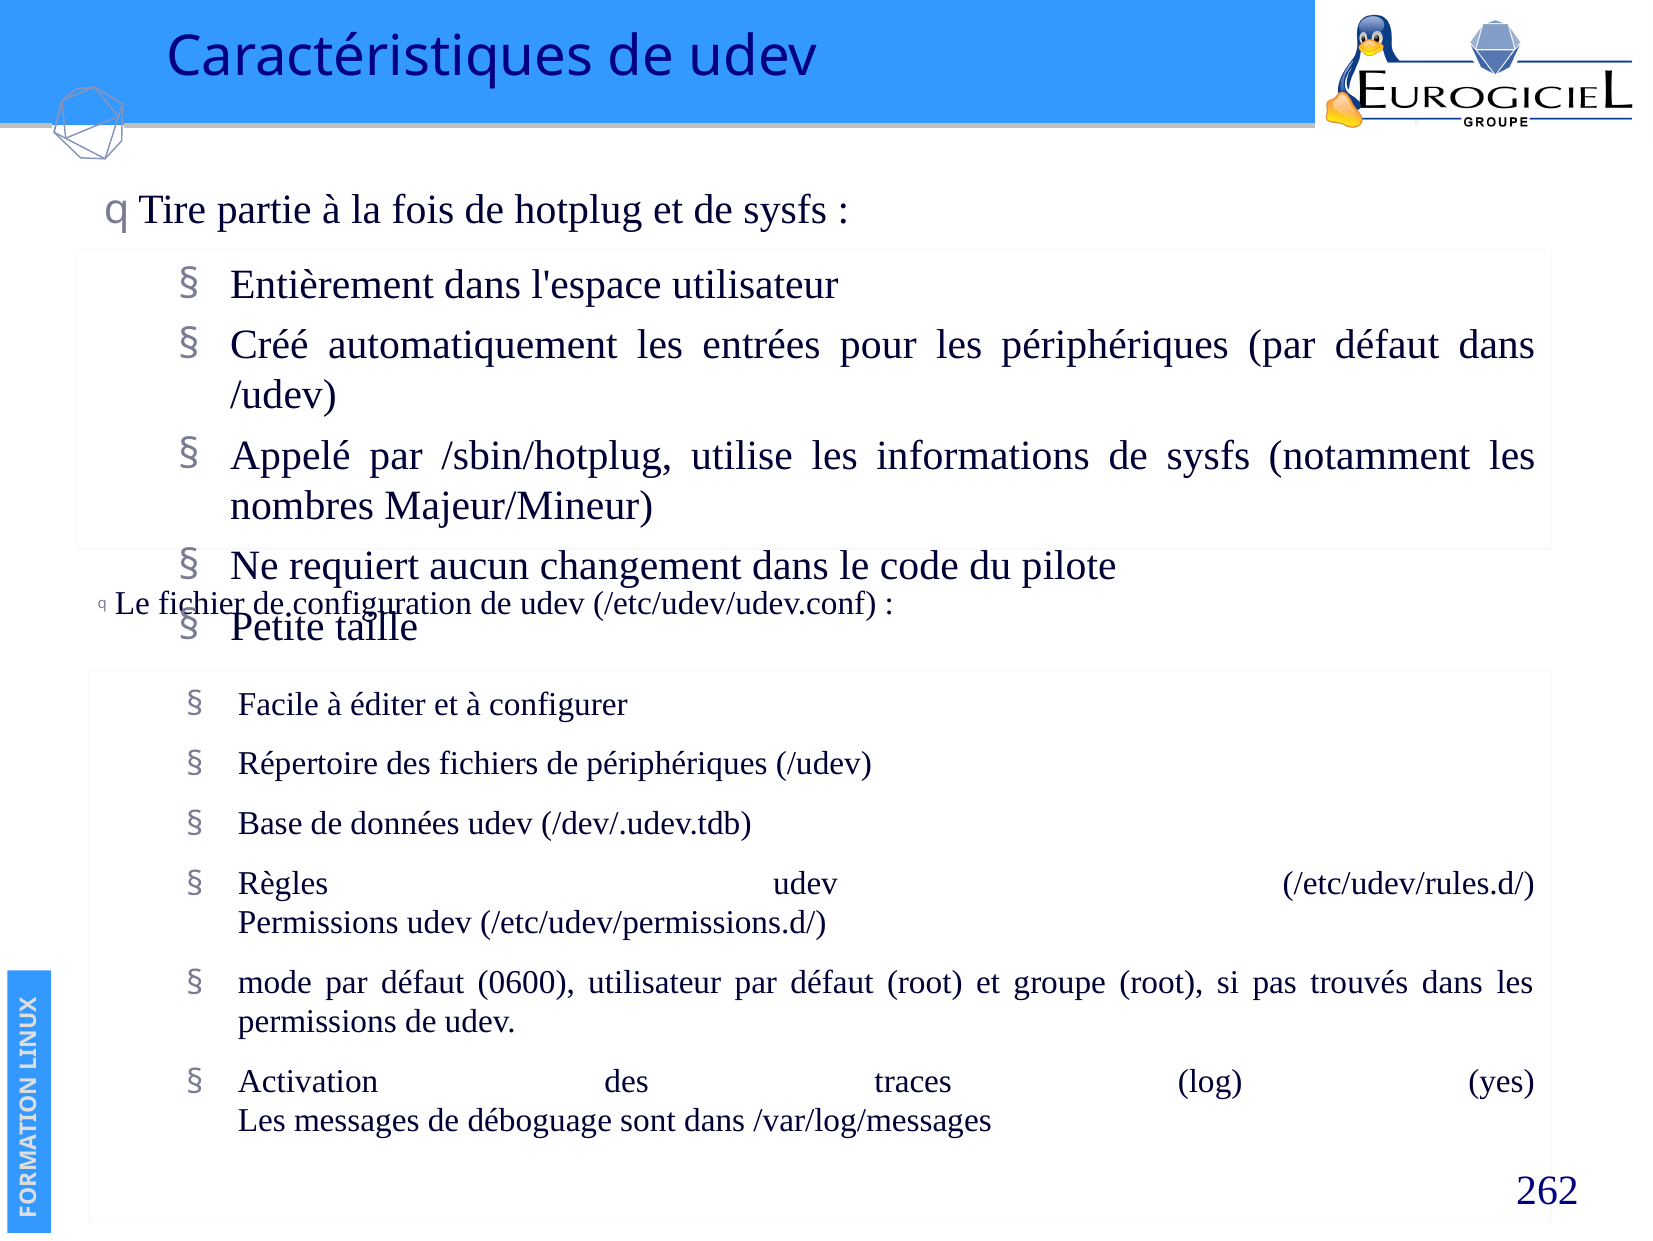

Caractéristiques de udev
Tire partie à la fois de hotplug et de sysfs :
Entièrement dans l'espace utilisateur
Créé automatiquement les entrées pour les périphériques (par défaut dans /udev)
Appelé par /sbin/hotplug, utilise les informations de sysfs (notamment les nombres Majeur/Mineur)
Ne requiert aucun changement dans le code du pilote
Petite taille
# Le fichier de configuration de udev (/etc/udev/udev.conf) :
Facile à éditer et à configurer
Répertoire des fichiers de périphériques (/udev)‏
Base de données udev (/dev/.udev.tdb)‏
Règles udev (/etc/udev/rules.d/)
Permissions udev (/etc/udev/permissions.d/)‏
mode par défaut (0600), utilisateur par défaut (root) et groupe (root), si pas trouvés dans les permissions de udev.
Activation des traces (log) (yes)
Les messages de déboguage sont dans /var/log/messages